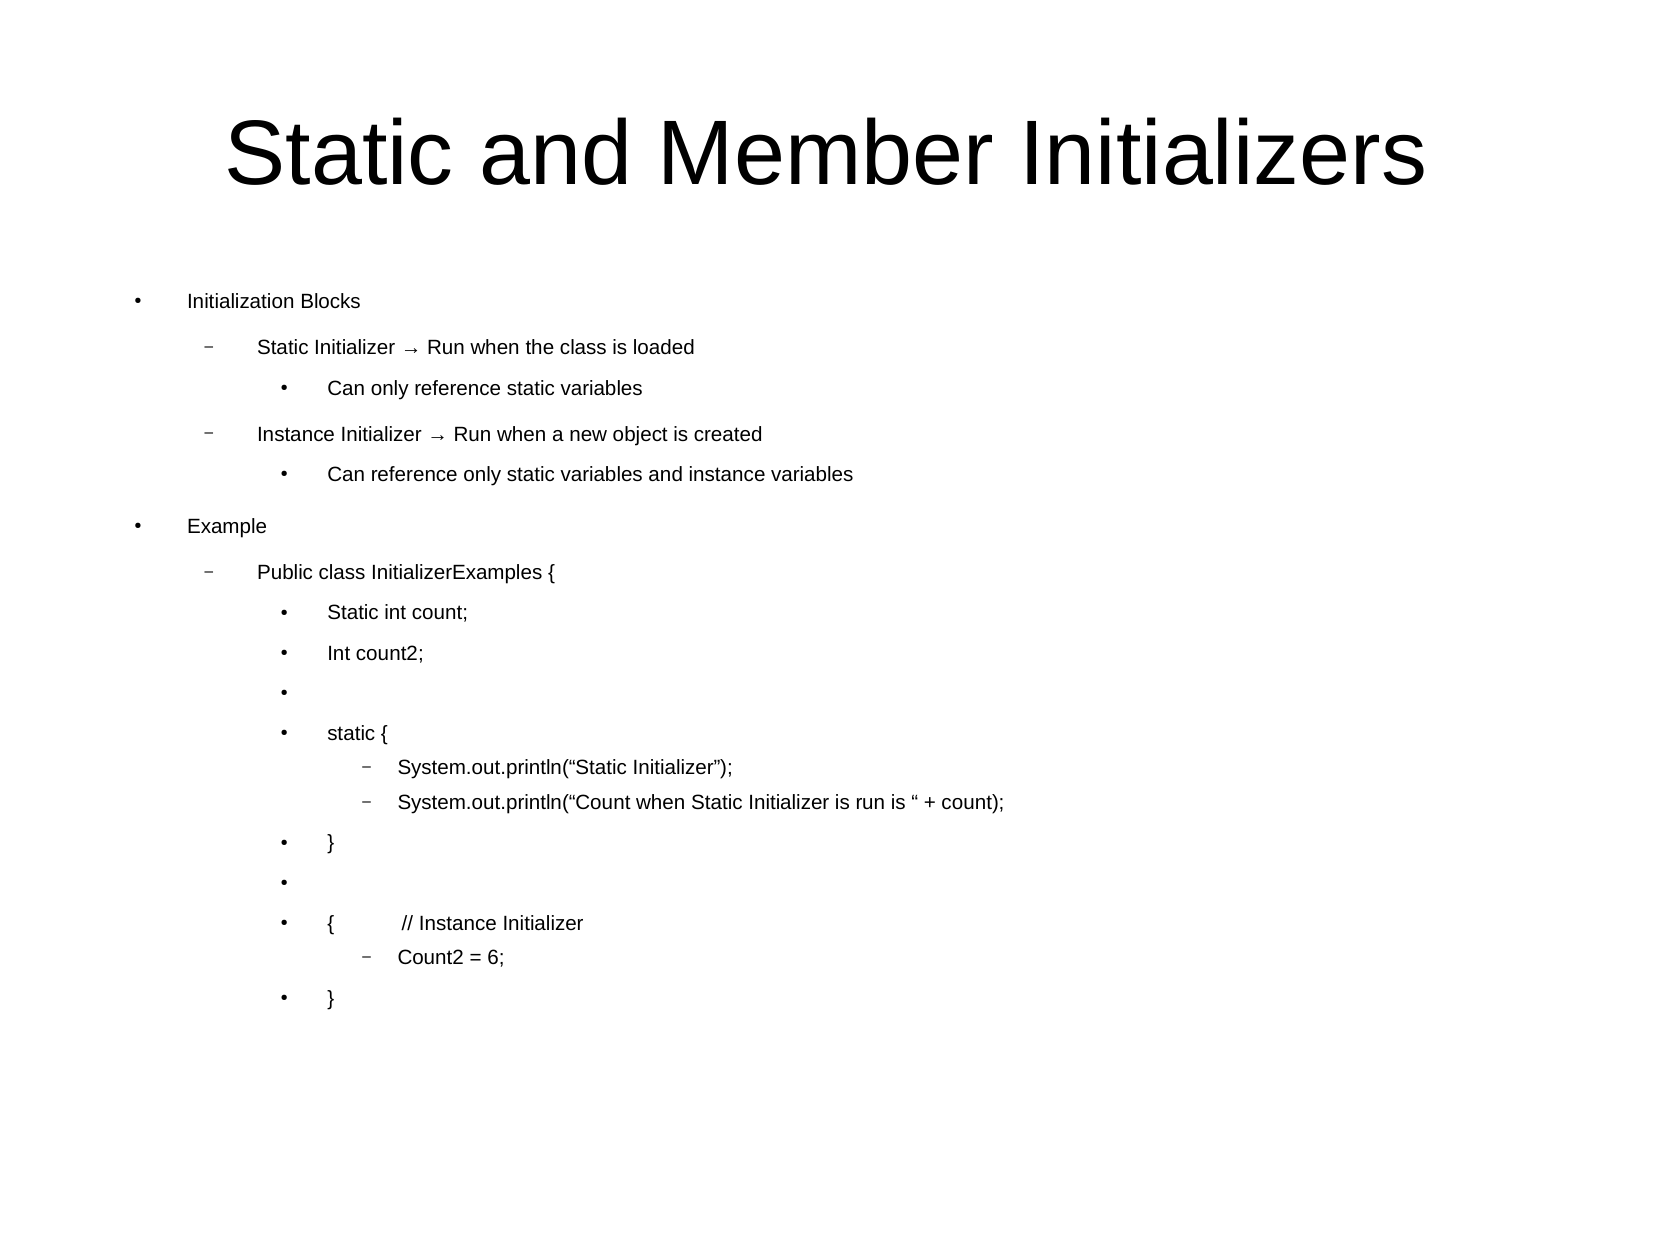

# Static and Member Initializers
Initialization Blocks
Static Initializer → Run when the class is loaded
Can only reference static variables
Instance Initializer → Run when a new object is created
Can reference only static variables and instance variables
Example
Public class InitializerExamples {
Static int count;
Int count2;
static {
System.out.println(“Static Initializer”);
System.out.println(“Count when Static Initializer is run is “ + count);
}
{				// Instance Initializer
Count2 = 6;
}